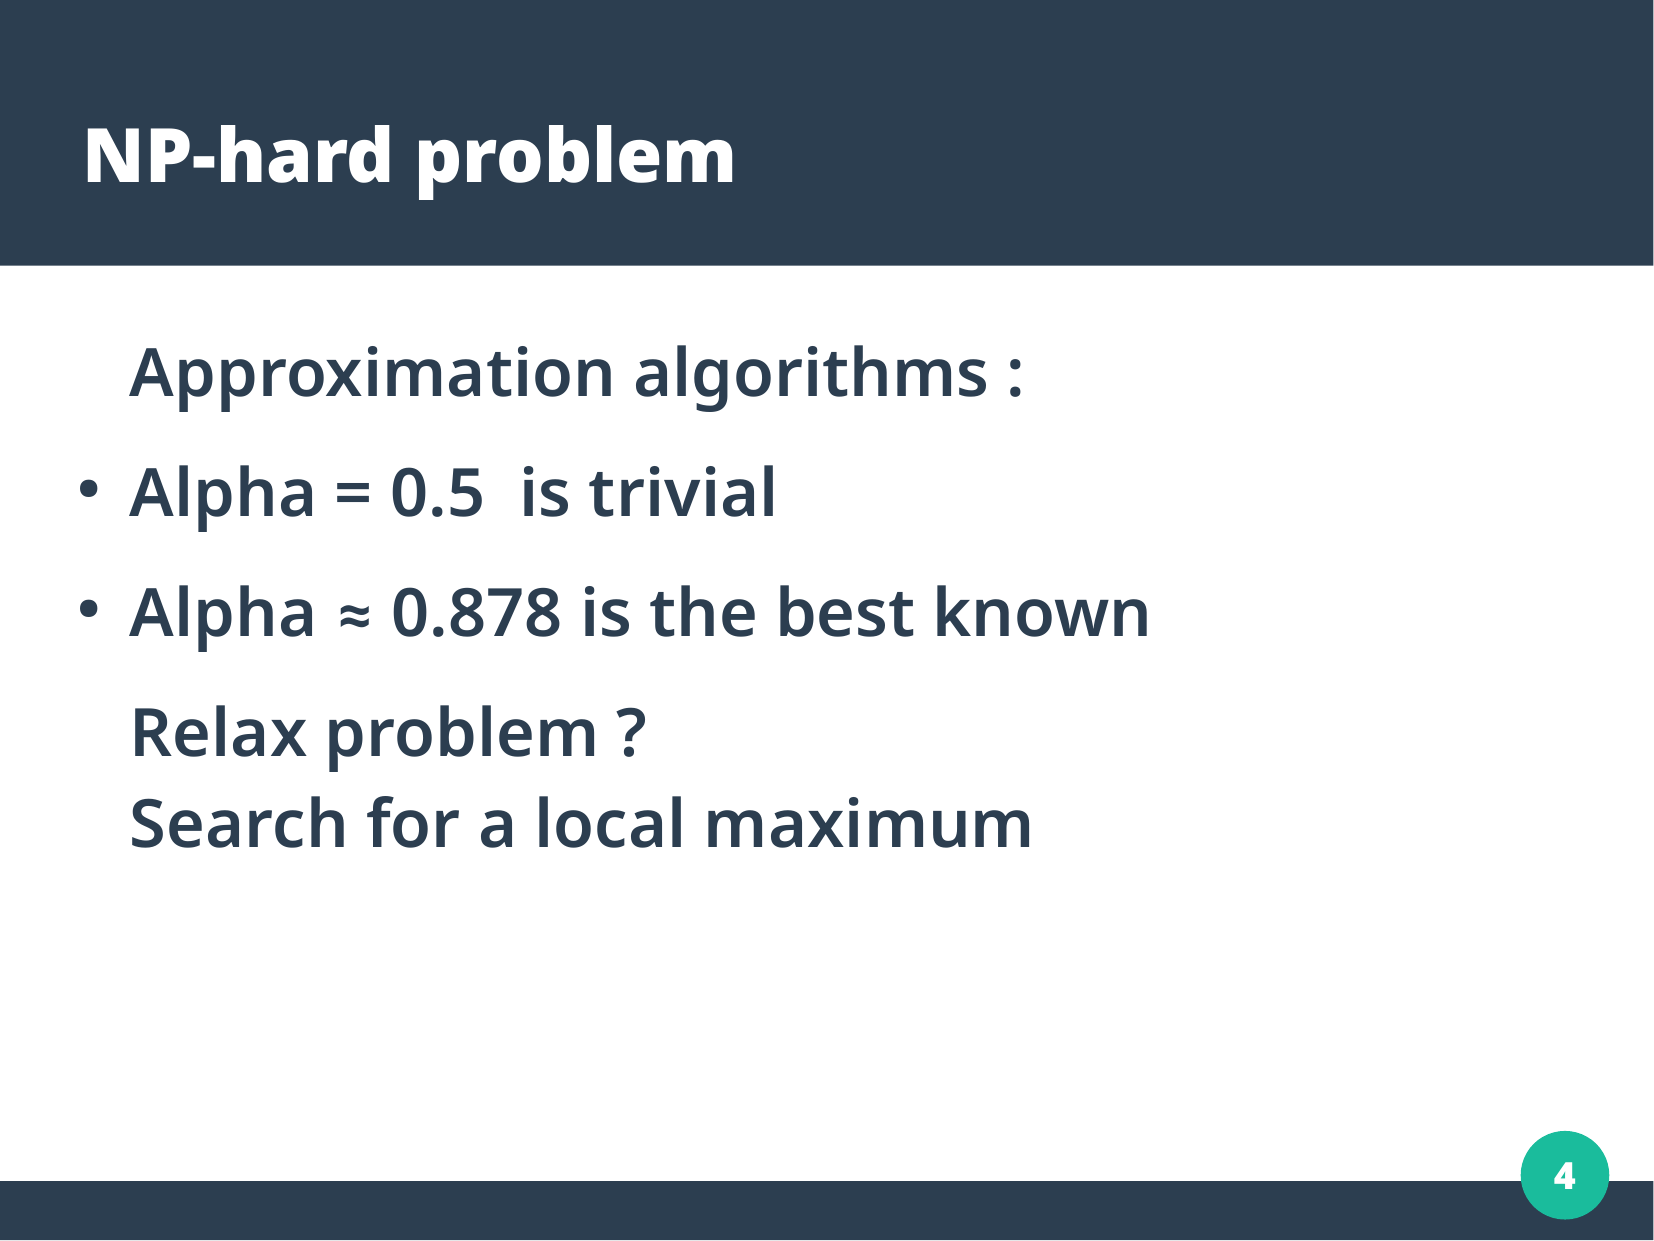

# NP-hard problem
Approximation algorithms :
Alpha = 0.5 is trivial
Alpha ≈ 0.878 is the best known
Relax problem ?
Search for a local maximum
4